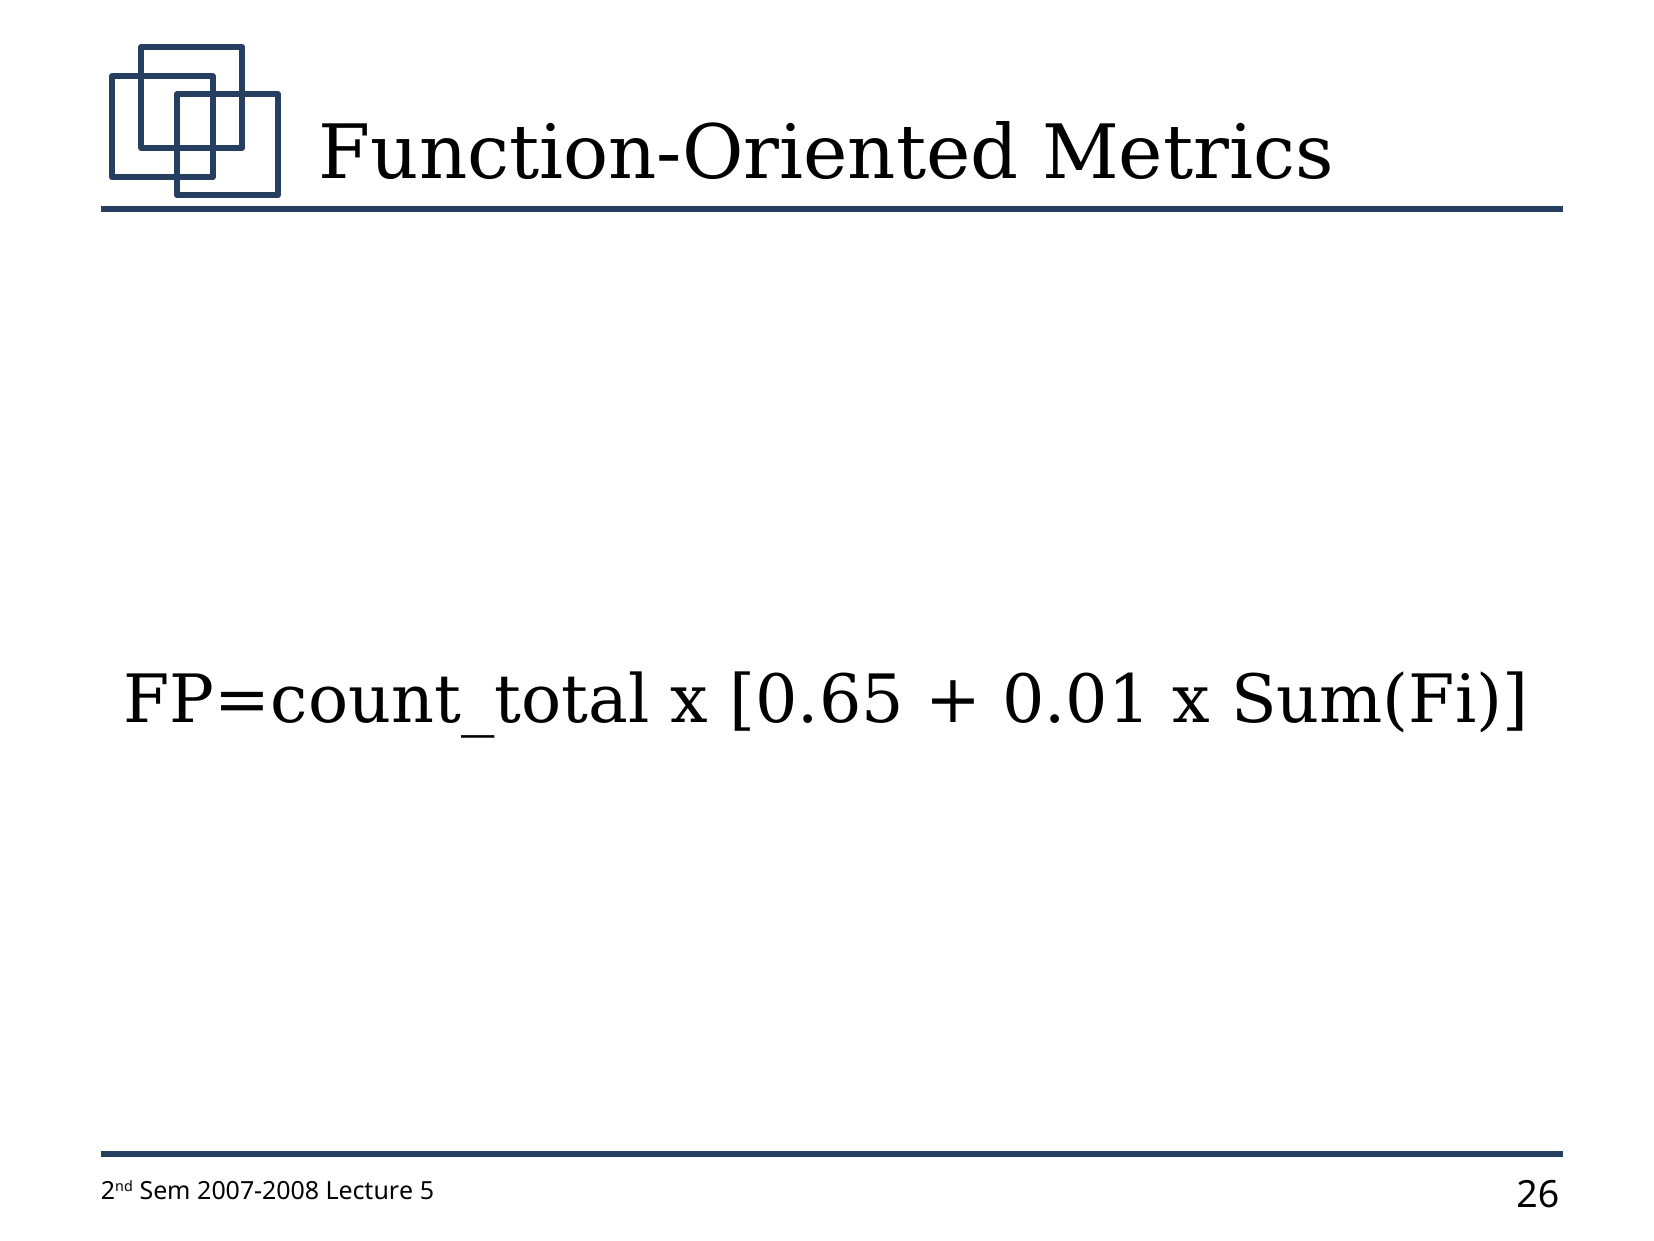

# Function-Oriented Metrics
FP=count_total x [0.65 + 0.01 x Sum(Fi)]